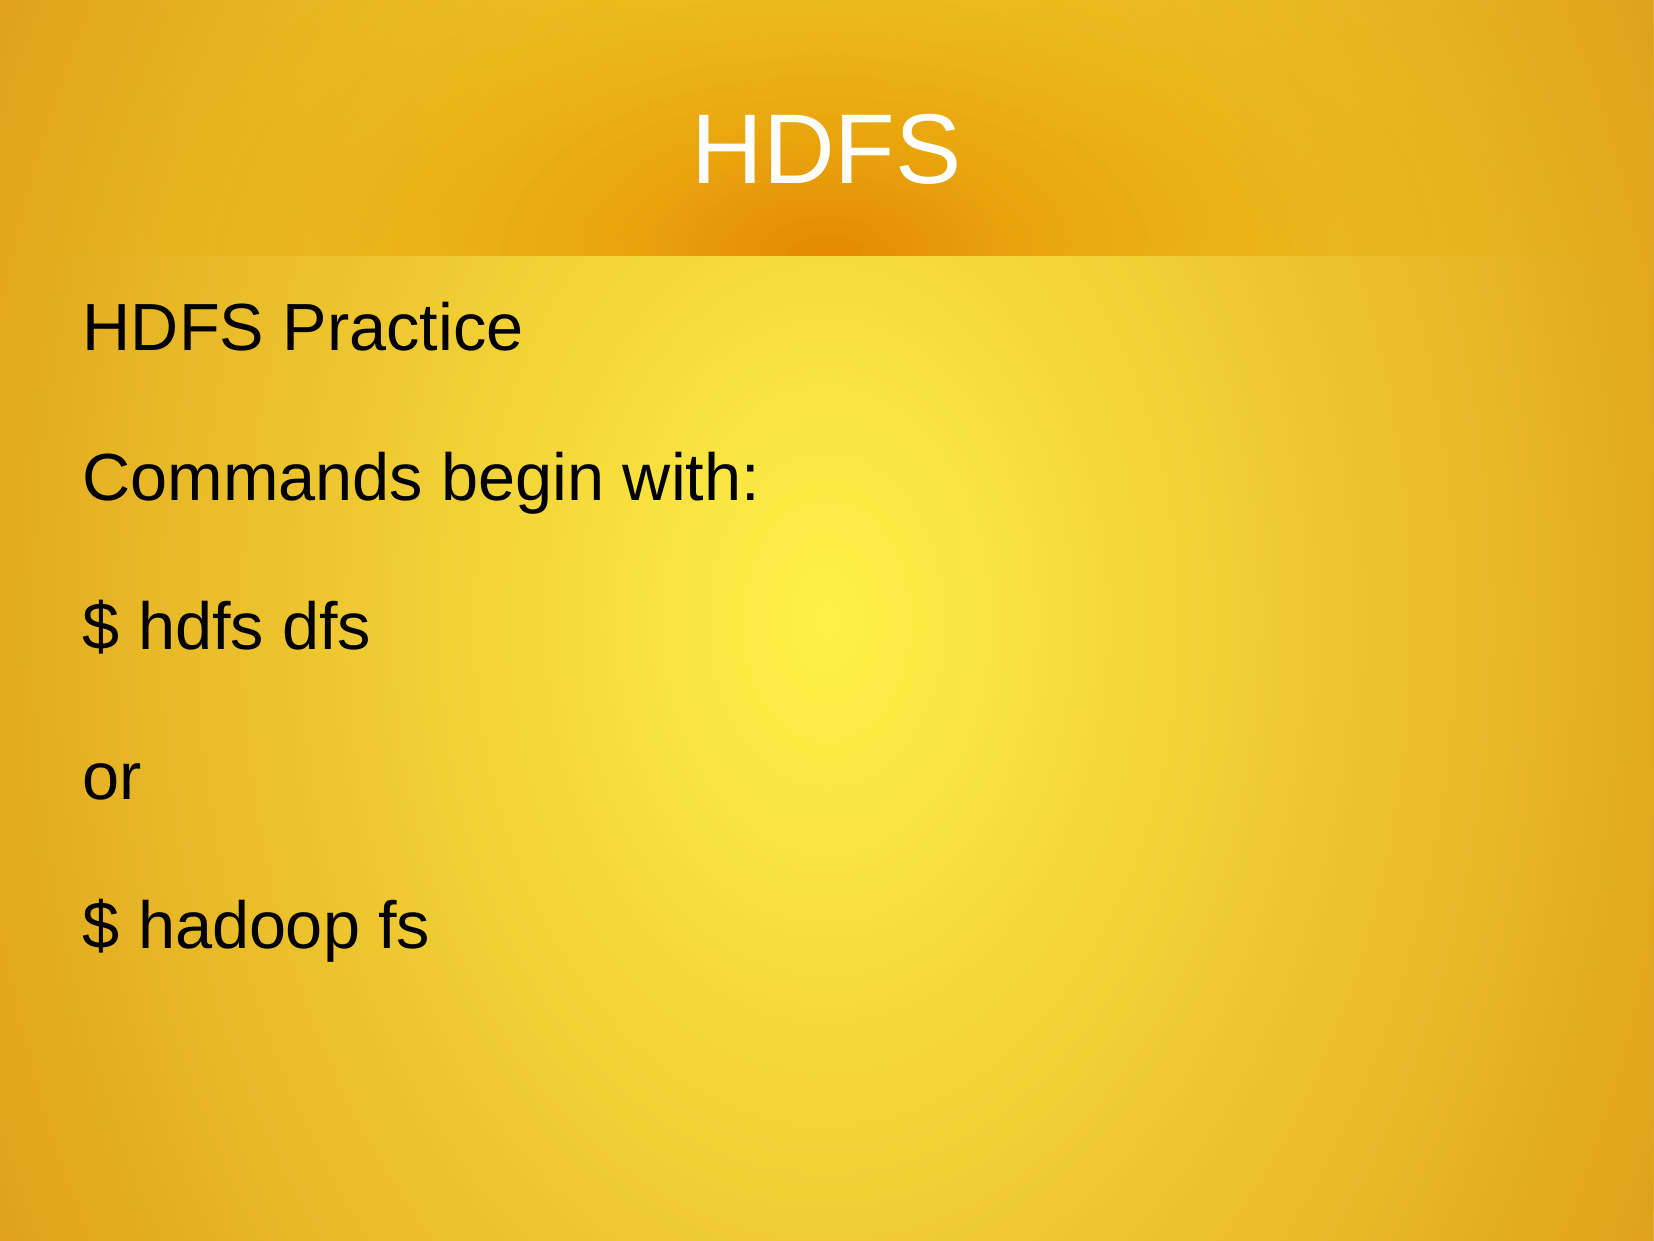

# HDFS
HDFS Practice
Commands begin with:
$ hdfs dfs
or
$ hadoop fs